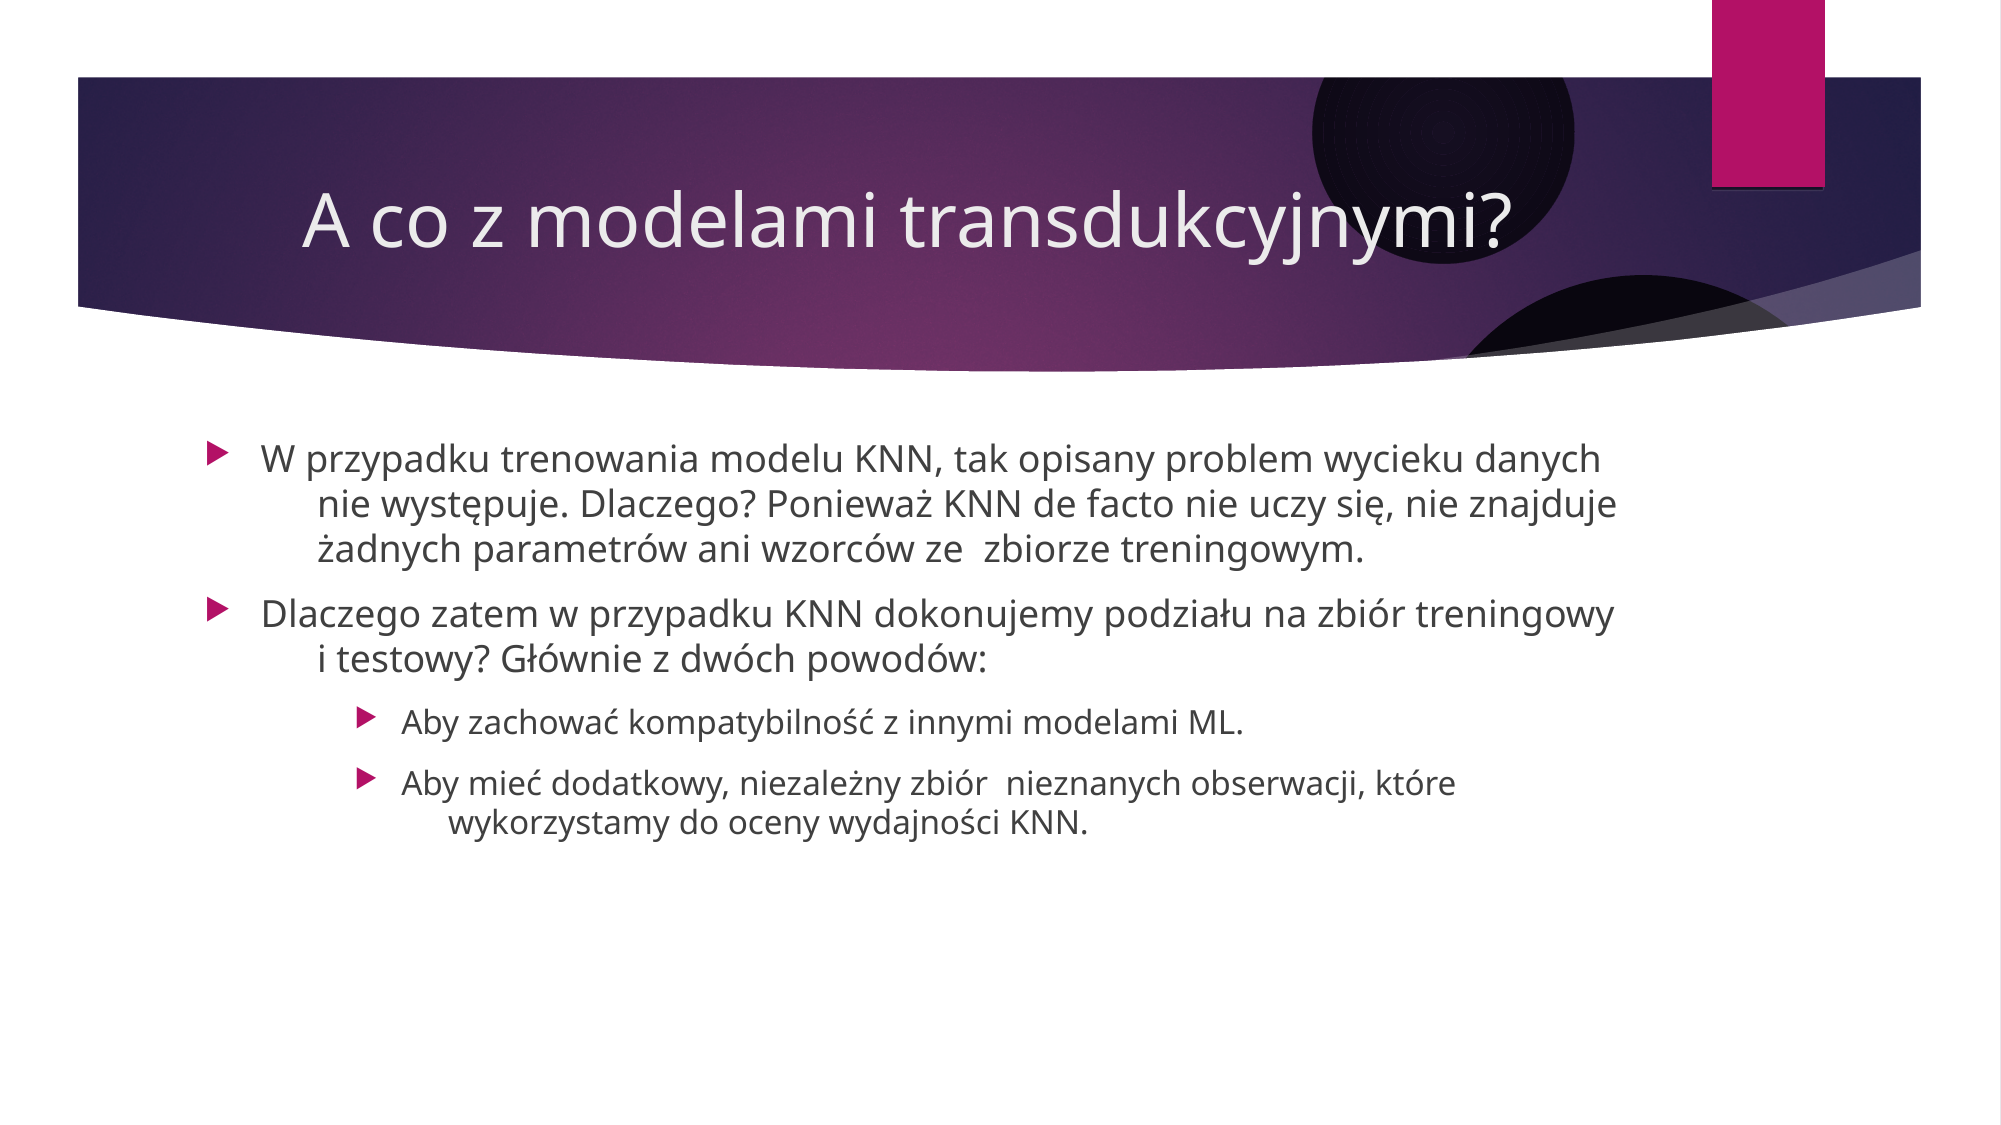

# A co z modelami transdukcyjnymi?
W przypadku trenowania modelu KNN, tak opisany problem wycieku danych nie występuje. Dlaczego? Ponieważ KNN de facto nie uczy się, nie znajduje żadnych parametrów ani wzorców ze zbiorze treningowym.
Dlaczego zatem w przypadku KNN dokonujemy podziału na zbiór treningowy i testowy? Głównie z dwóch powodów:
Aby zachować kompatybilność z innymi modelami ML.
Aby mieć dodatkowy, niezależny zbiór nieznanych obserwacji, które wykorzystamy do oceny wydajności KNN.